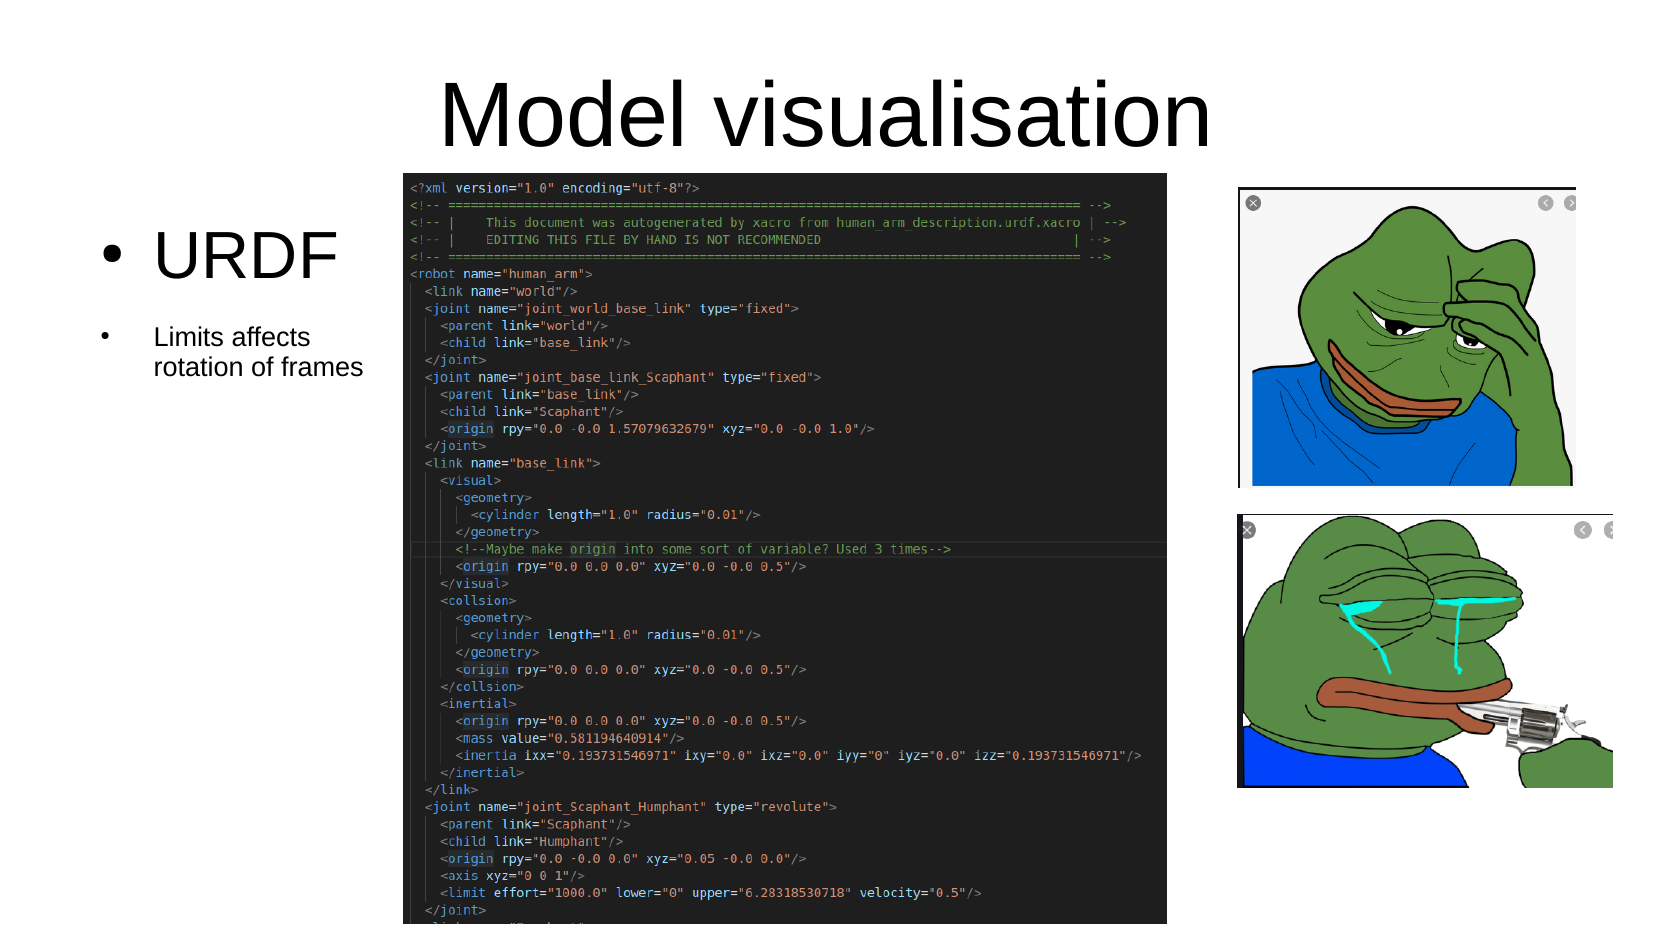

# Model visualisation
URDF
Limits affects
rotation of frames